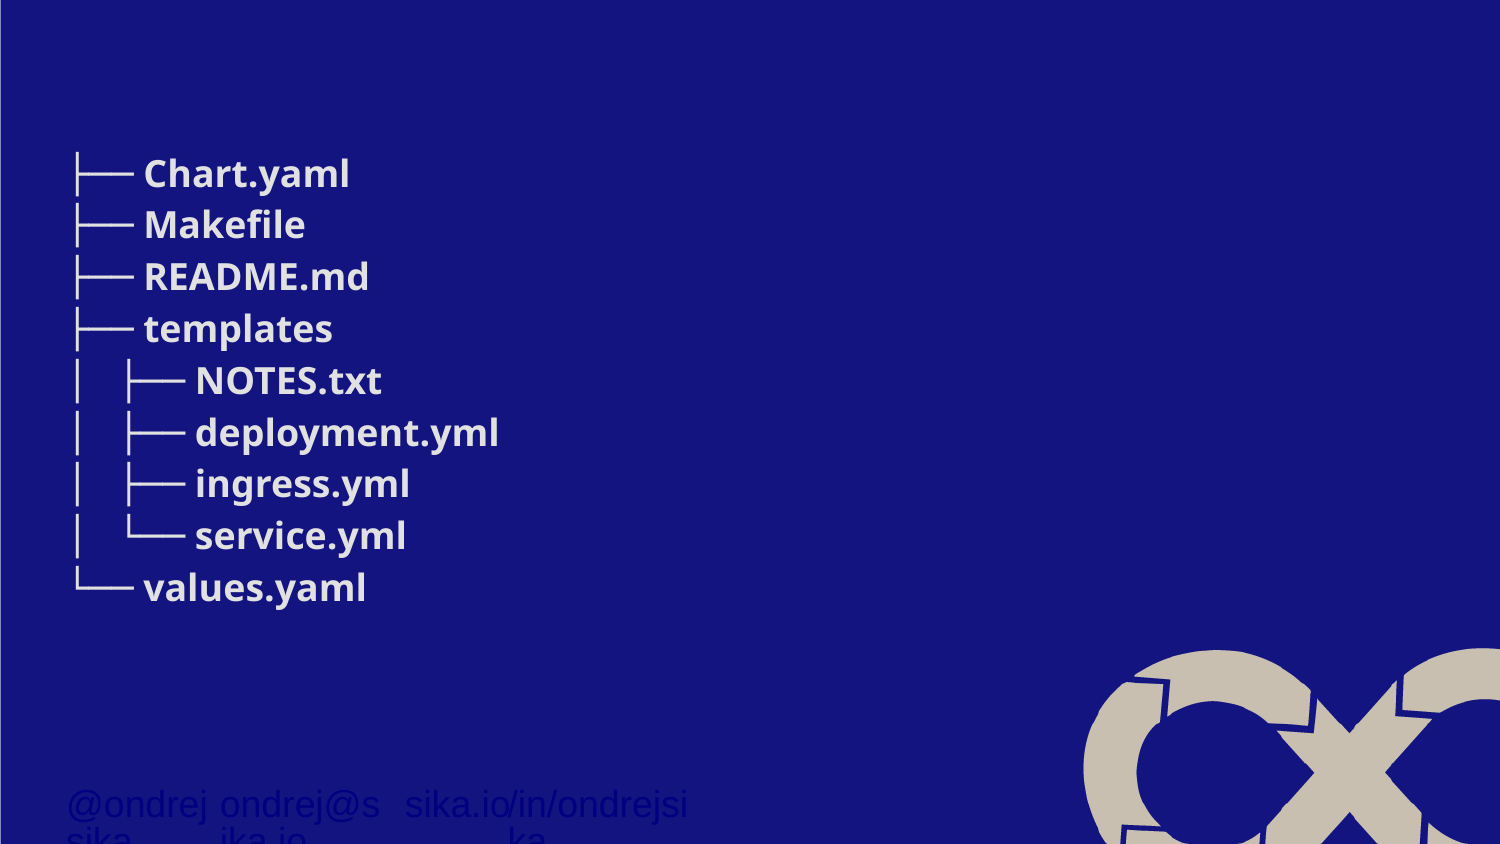

# ├── Chart.yaml ├── Makefile ├── README.md ├── templates │ ├── NOTES.txt │ ├── deployment.yml │ ├── ingress.yml │ └── service.yml └── values.yaml